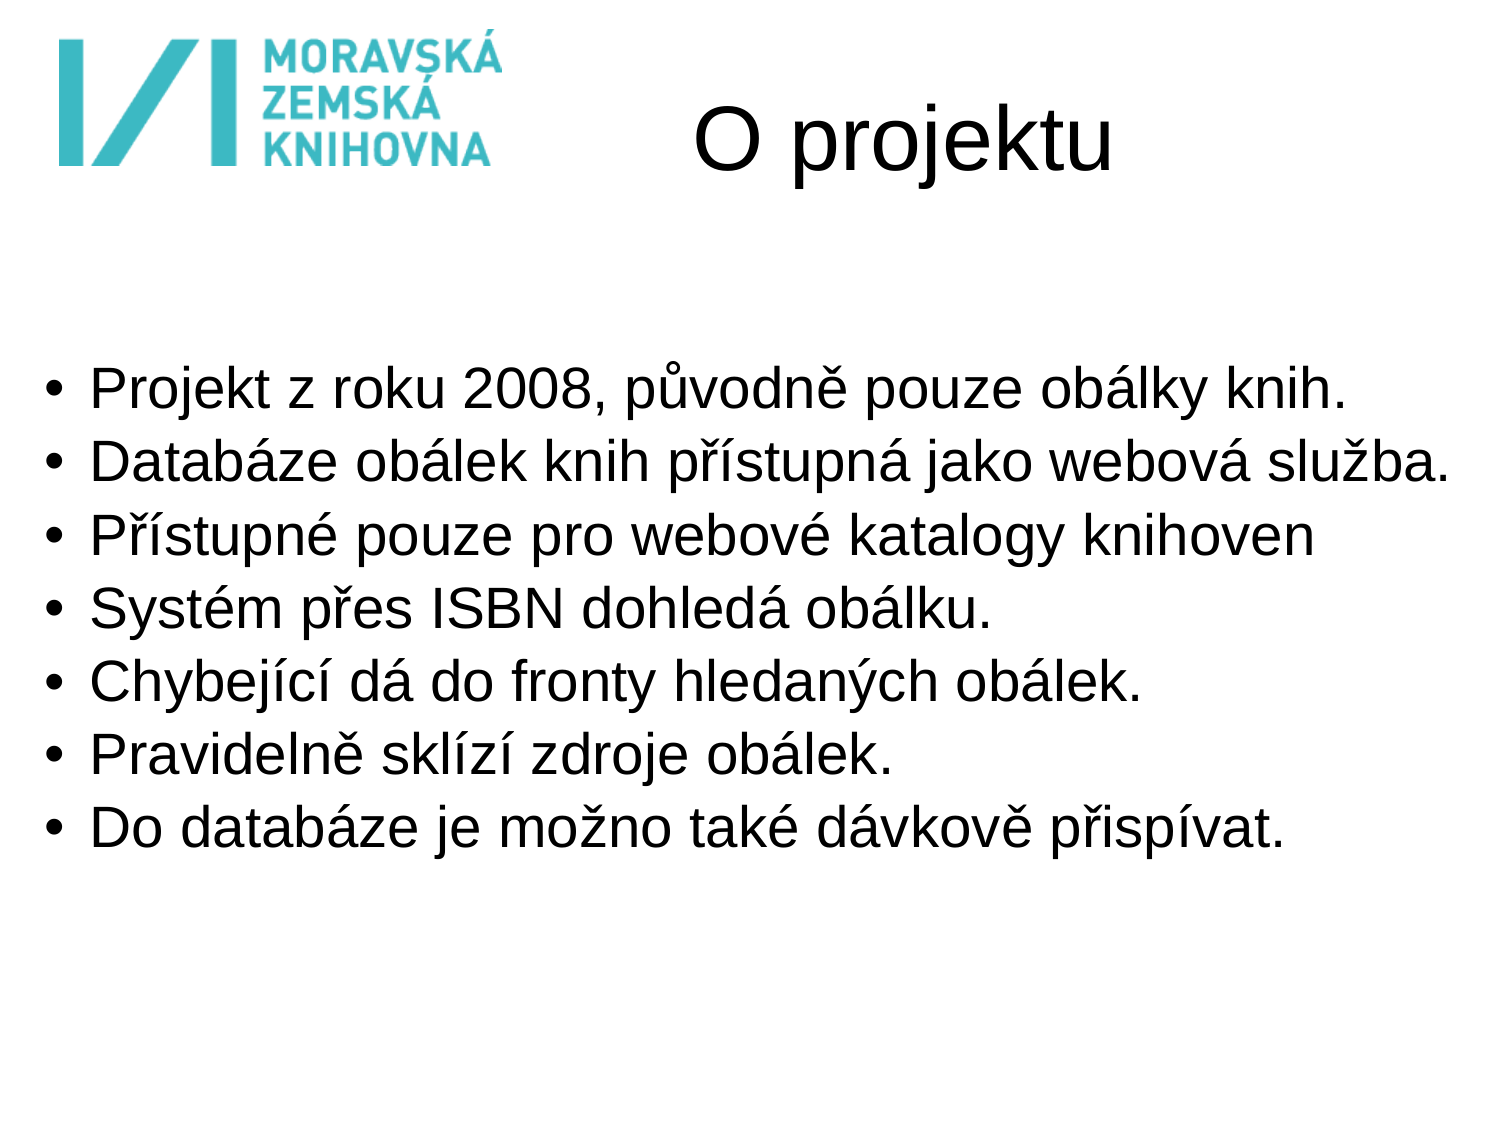

# O projektu
Projekt z roku 2008, původně pouze obálky knih.
Databáze obálek knih přístupná jako webová služba.
Přístupné pouze pro webové katalogy knihoven
Systém přes ISBN dohledá obálku.
Chybející dá do fronty hledaných obálek.
Pravidelně sklízí zdroje obálek.
Do databáze je možno také dávkově přispívat.